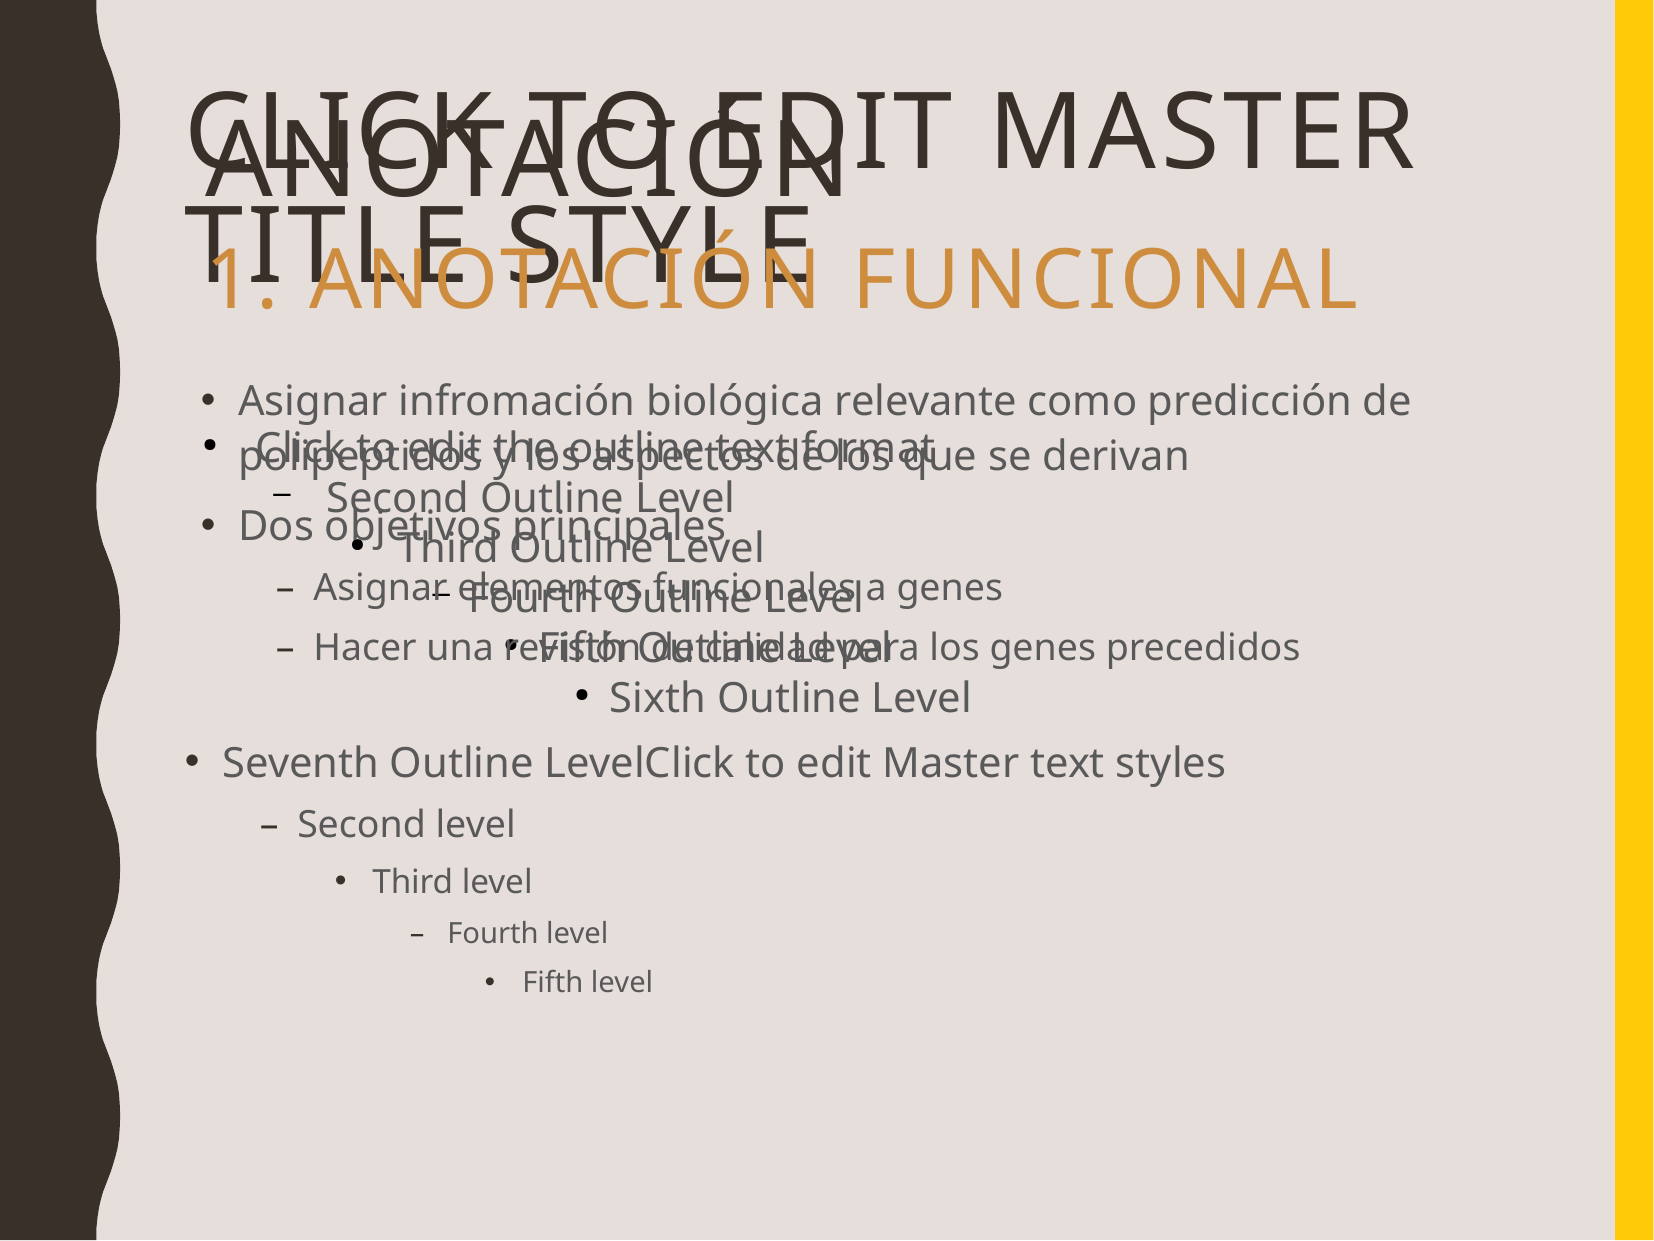

Anotación
# 1. anotación funcional
Asignar infromación biológica relevante como predicción de polipeptidos y los aspectos de los que se derivan
Dos objetivos principales
Asignar elementos funcionales a genes
Hacer una revisión de calidad para los genes precedidos